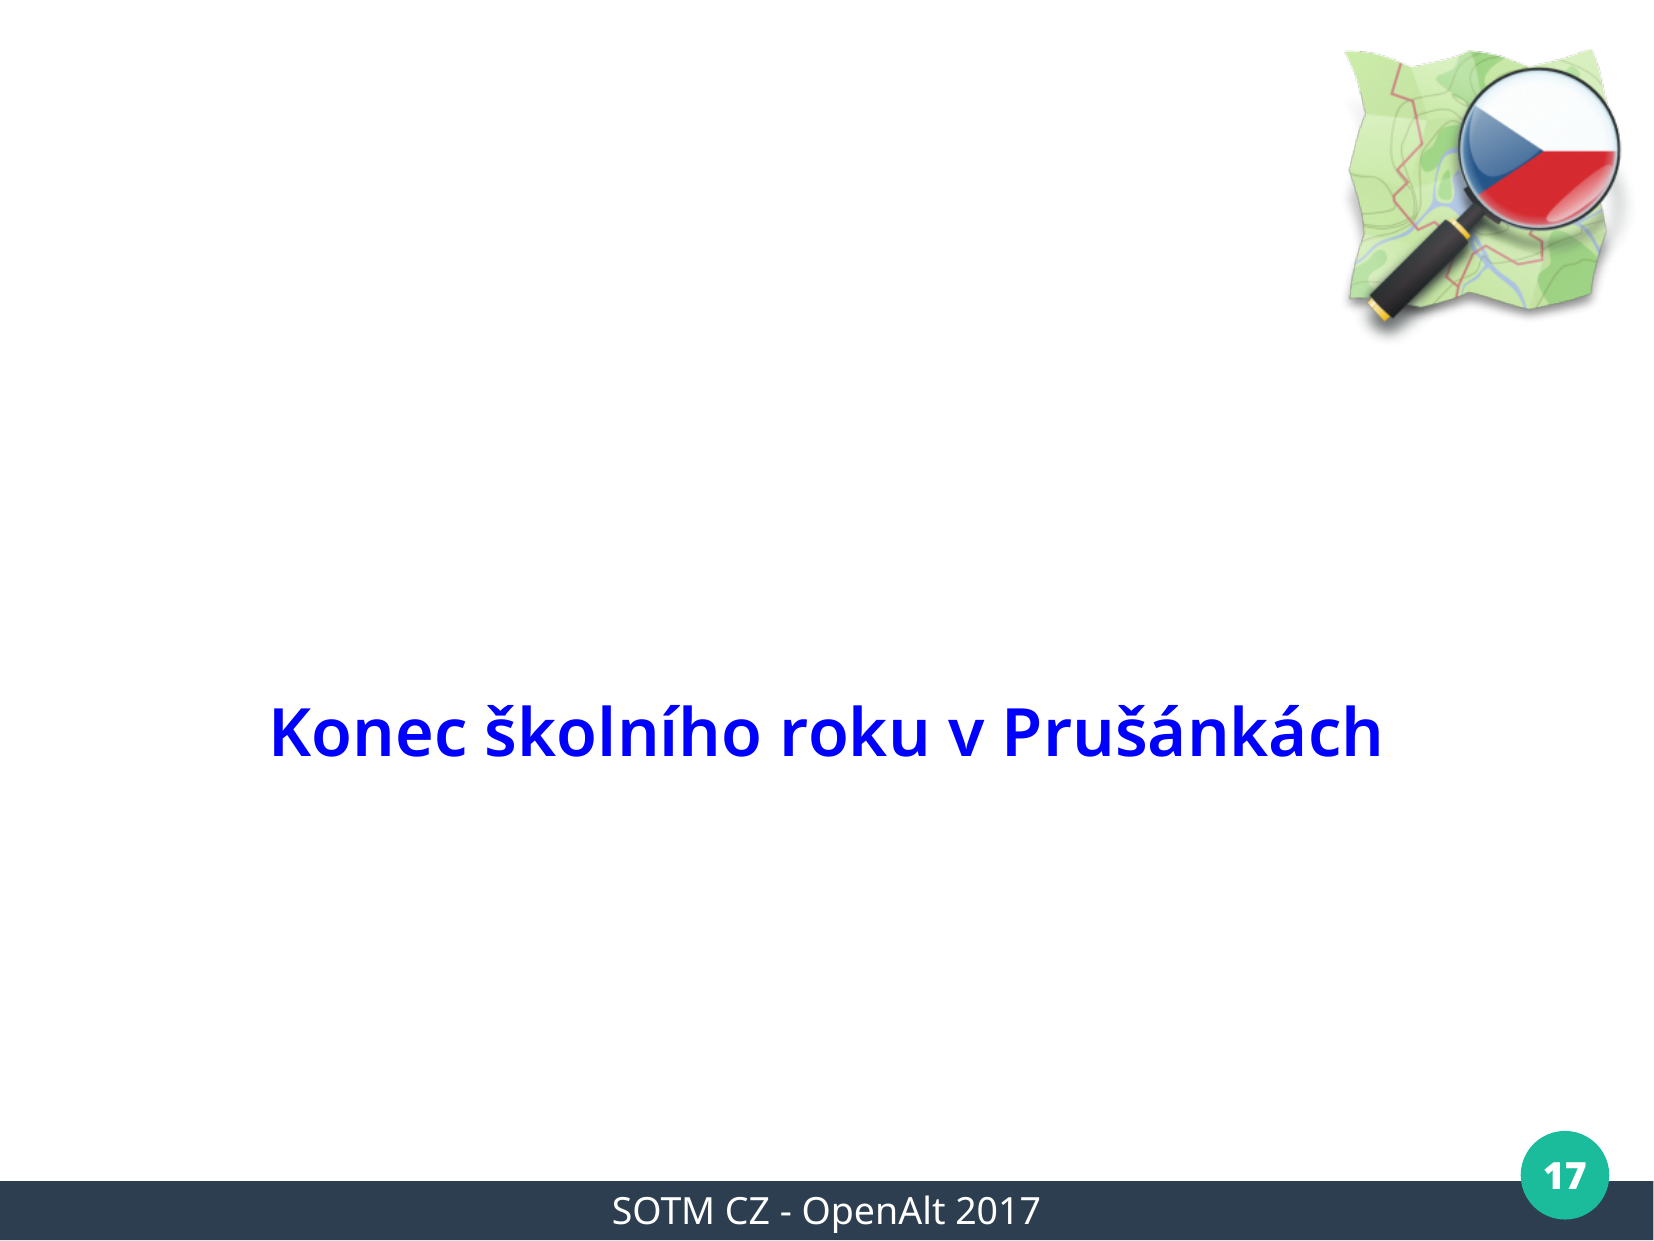

#
Konec školního roku v Prušánkách
17
SOTM CZ - OpenAlt 2017